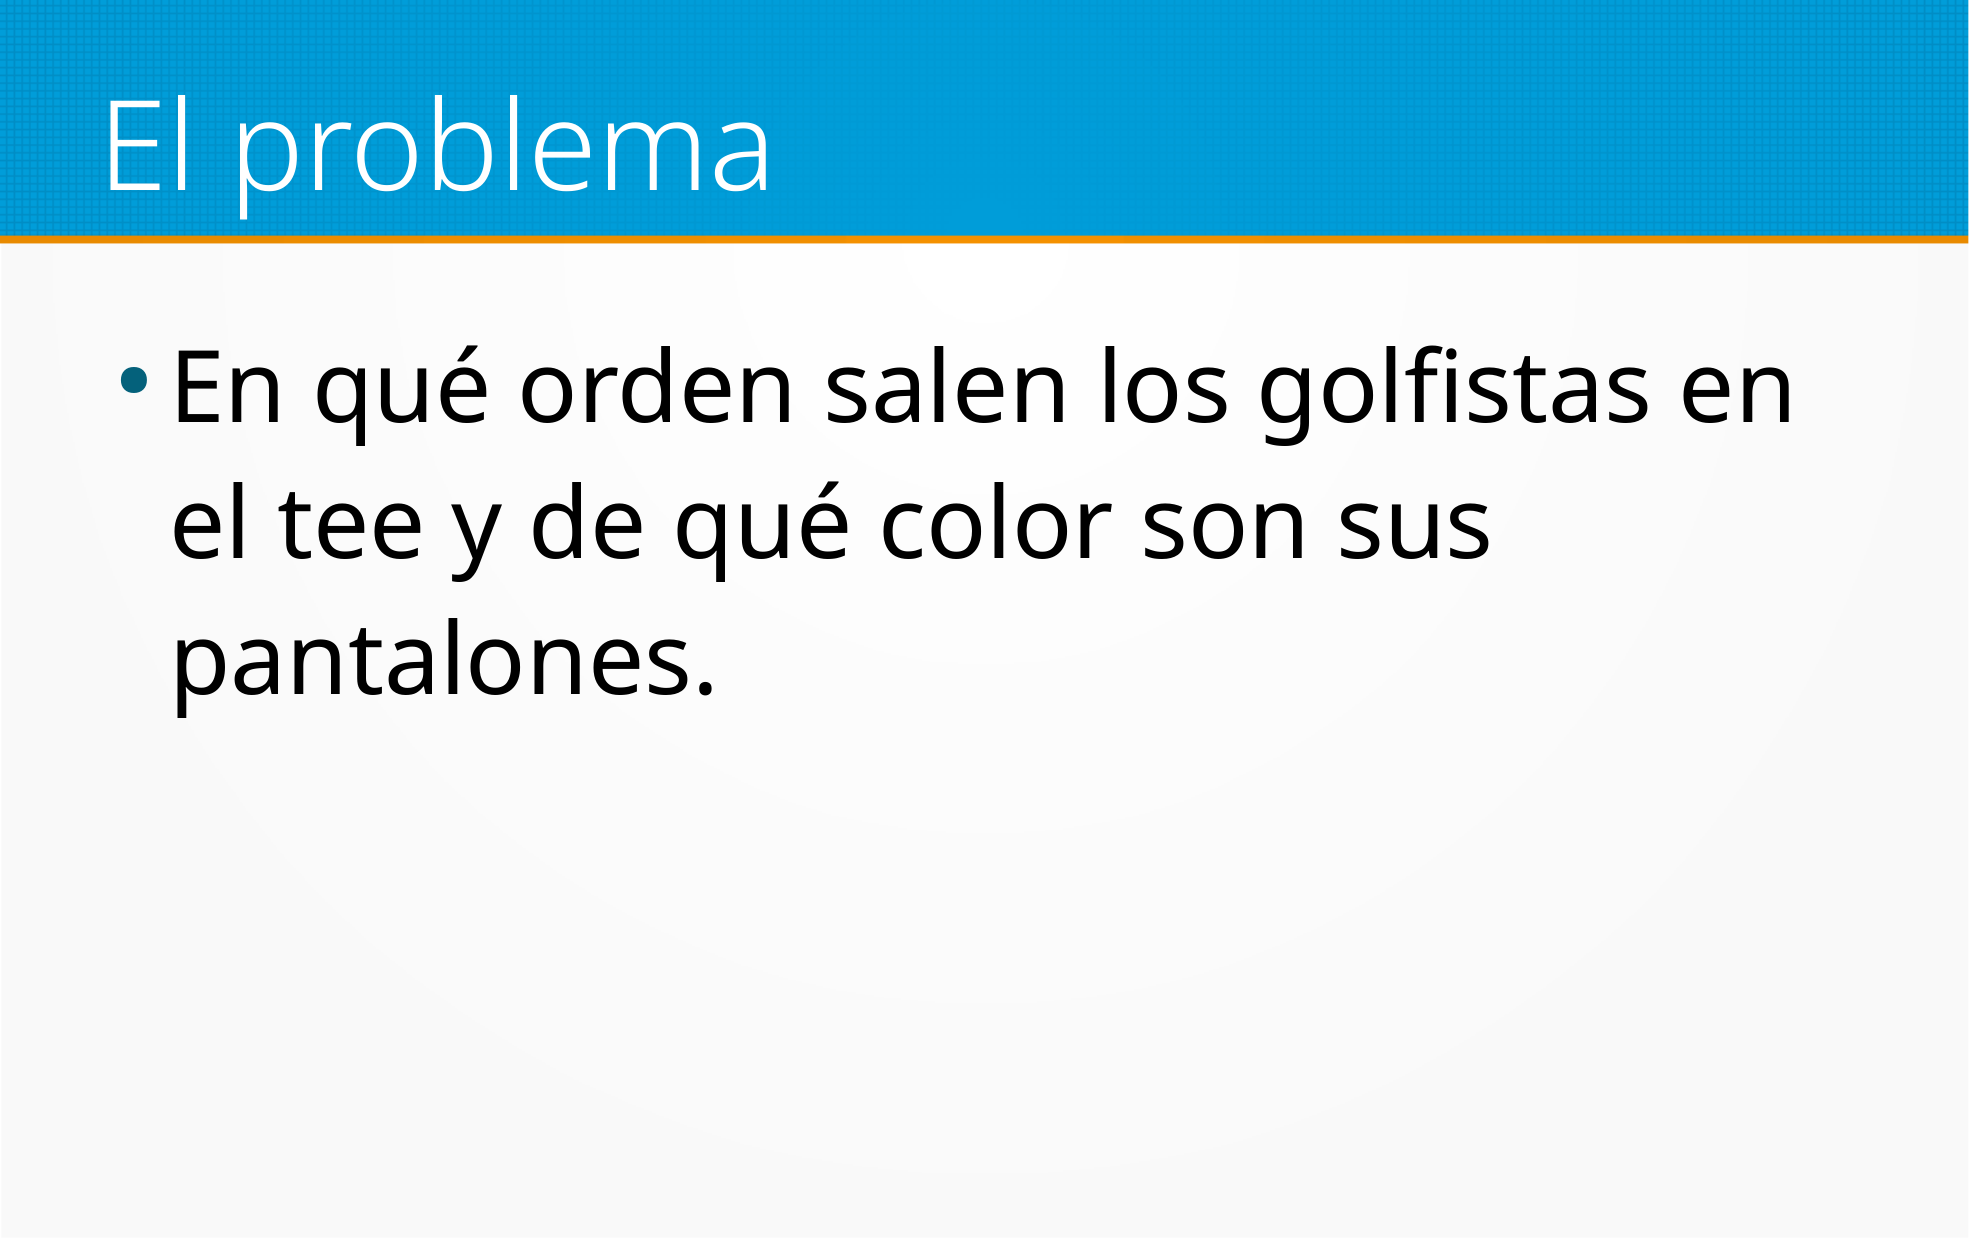

# El problema
En qué orden salen los golfistas en el tee y de qué color son sus pantalones.